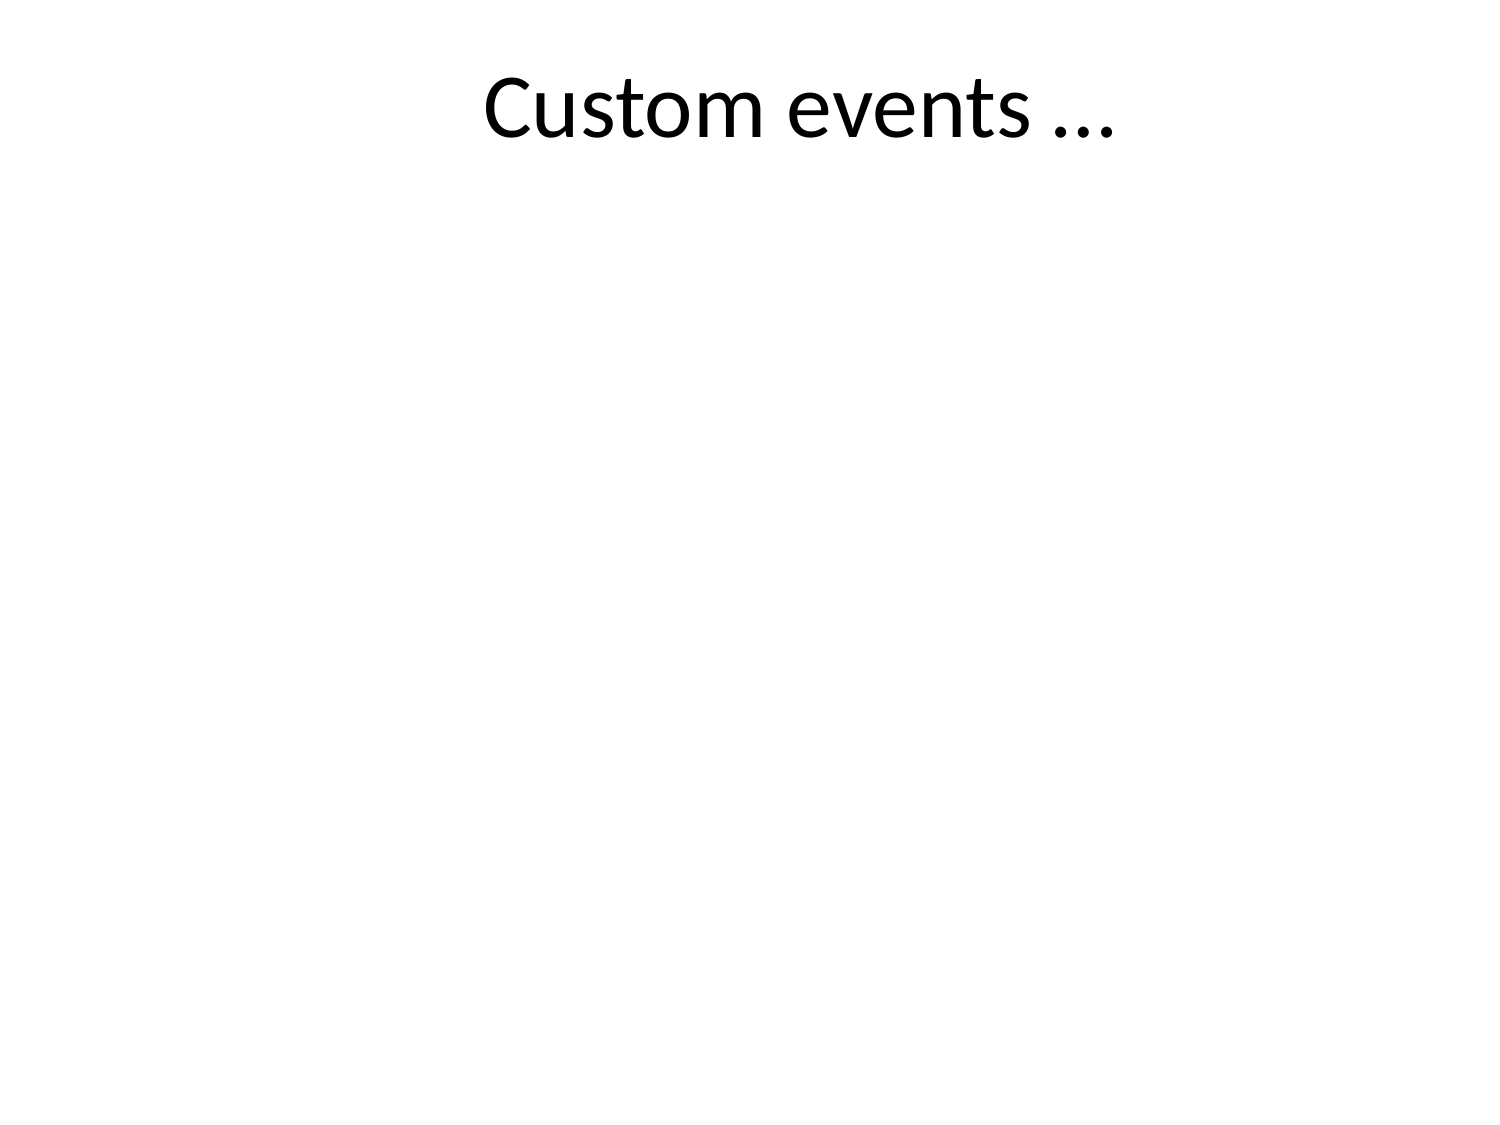

# Custom events …
public class CustomEventBot extends AdvancedRobot
{
	...
	public void run() {
		...
		addCustomEvent(
			new Condition("LeftLimit") {
			 public boolean test() {
				 return (getHeading() <= quarterTurn);
				};
			}
		);
 addCustomEvent(
			new Condition("RightLimit") {
			 public boolean test() {
				 return (getHeading() >= threeQuarterTurn);
				};
			}
		);